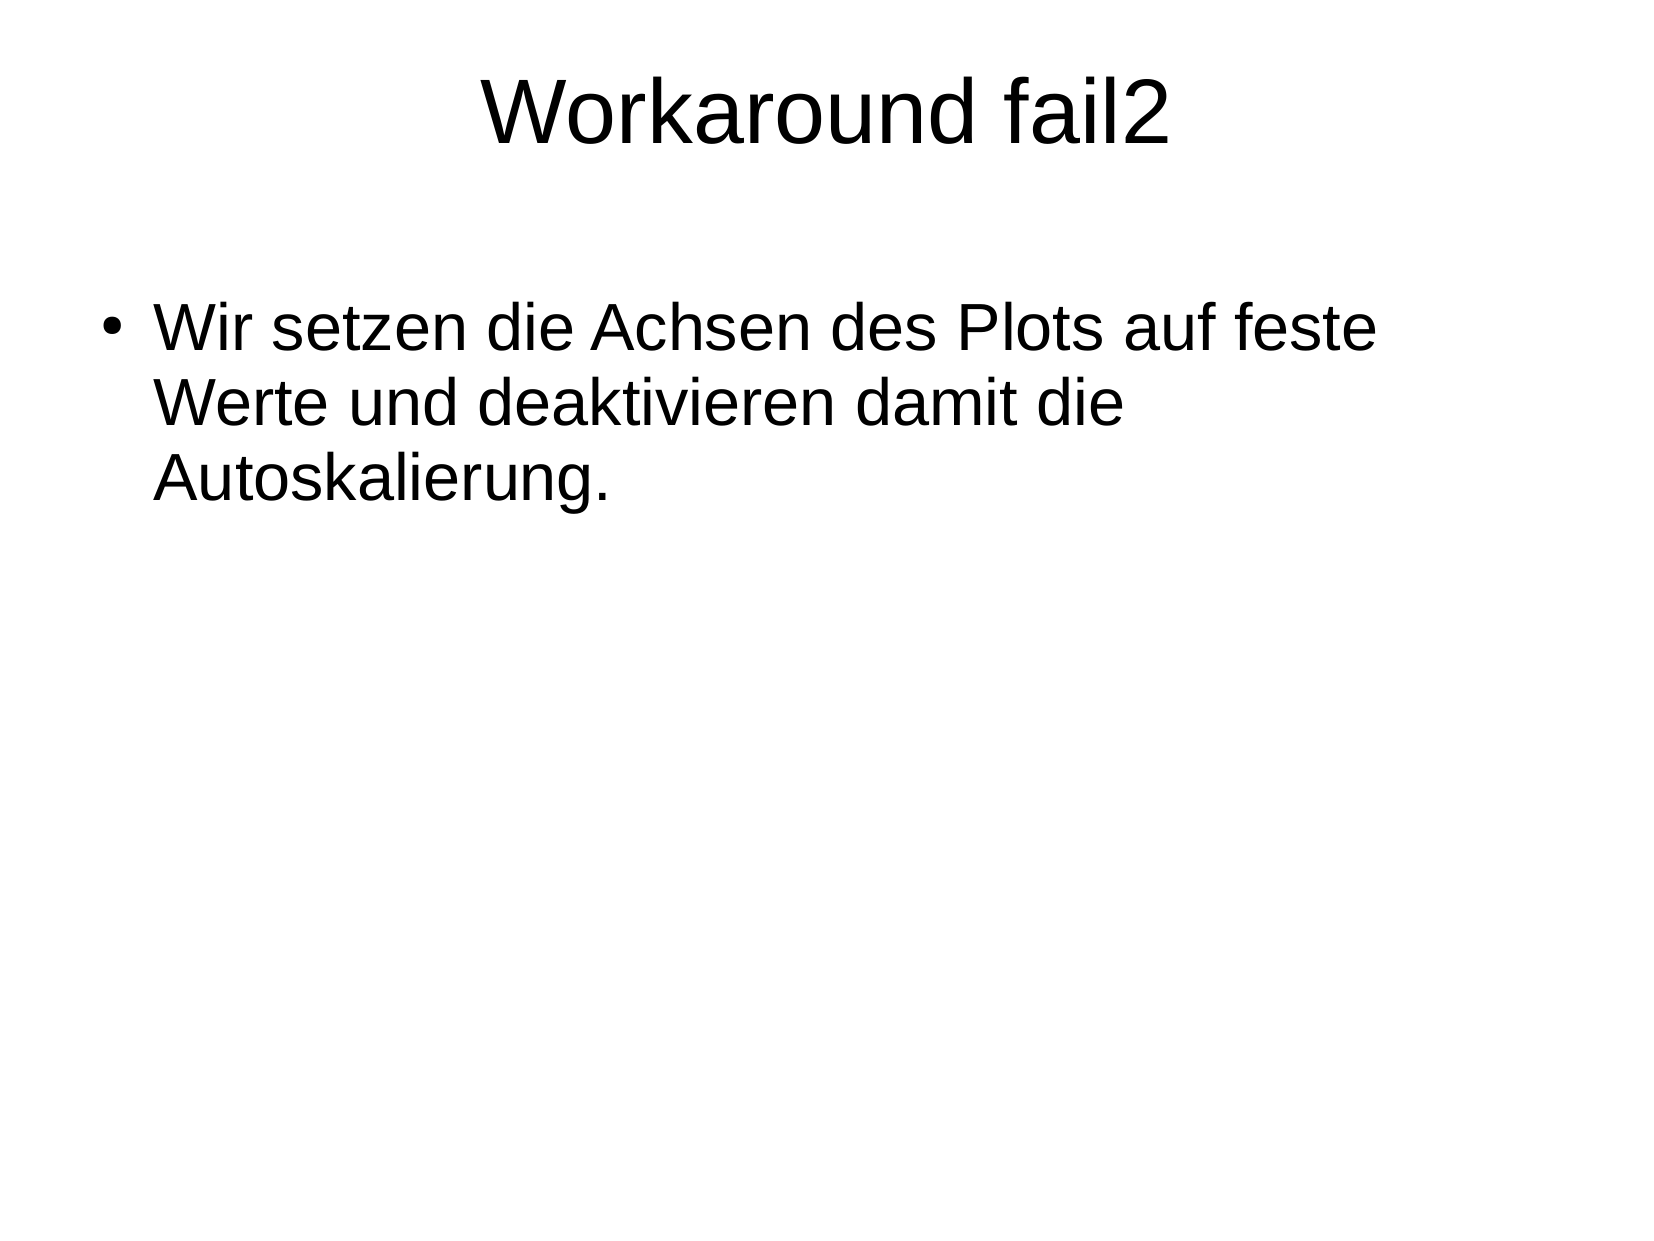

# Workaround fail2
Wir setzen die Achsen des Plots auf feste Werte und deaktivieren damit die Autoskalierung.